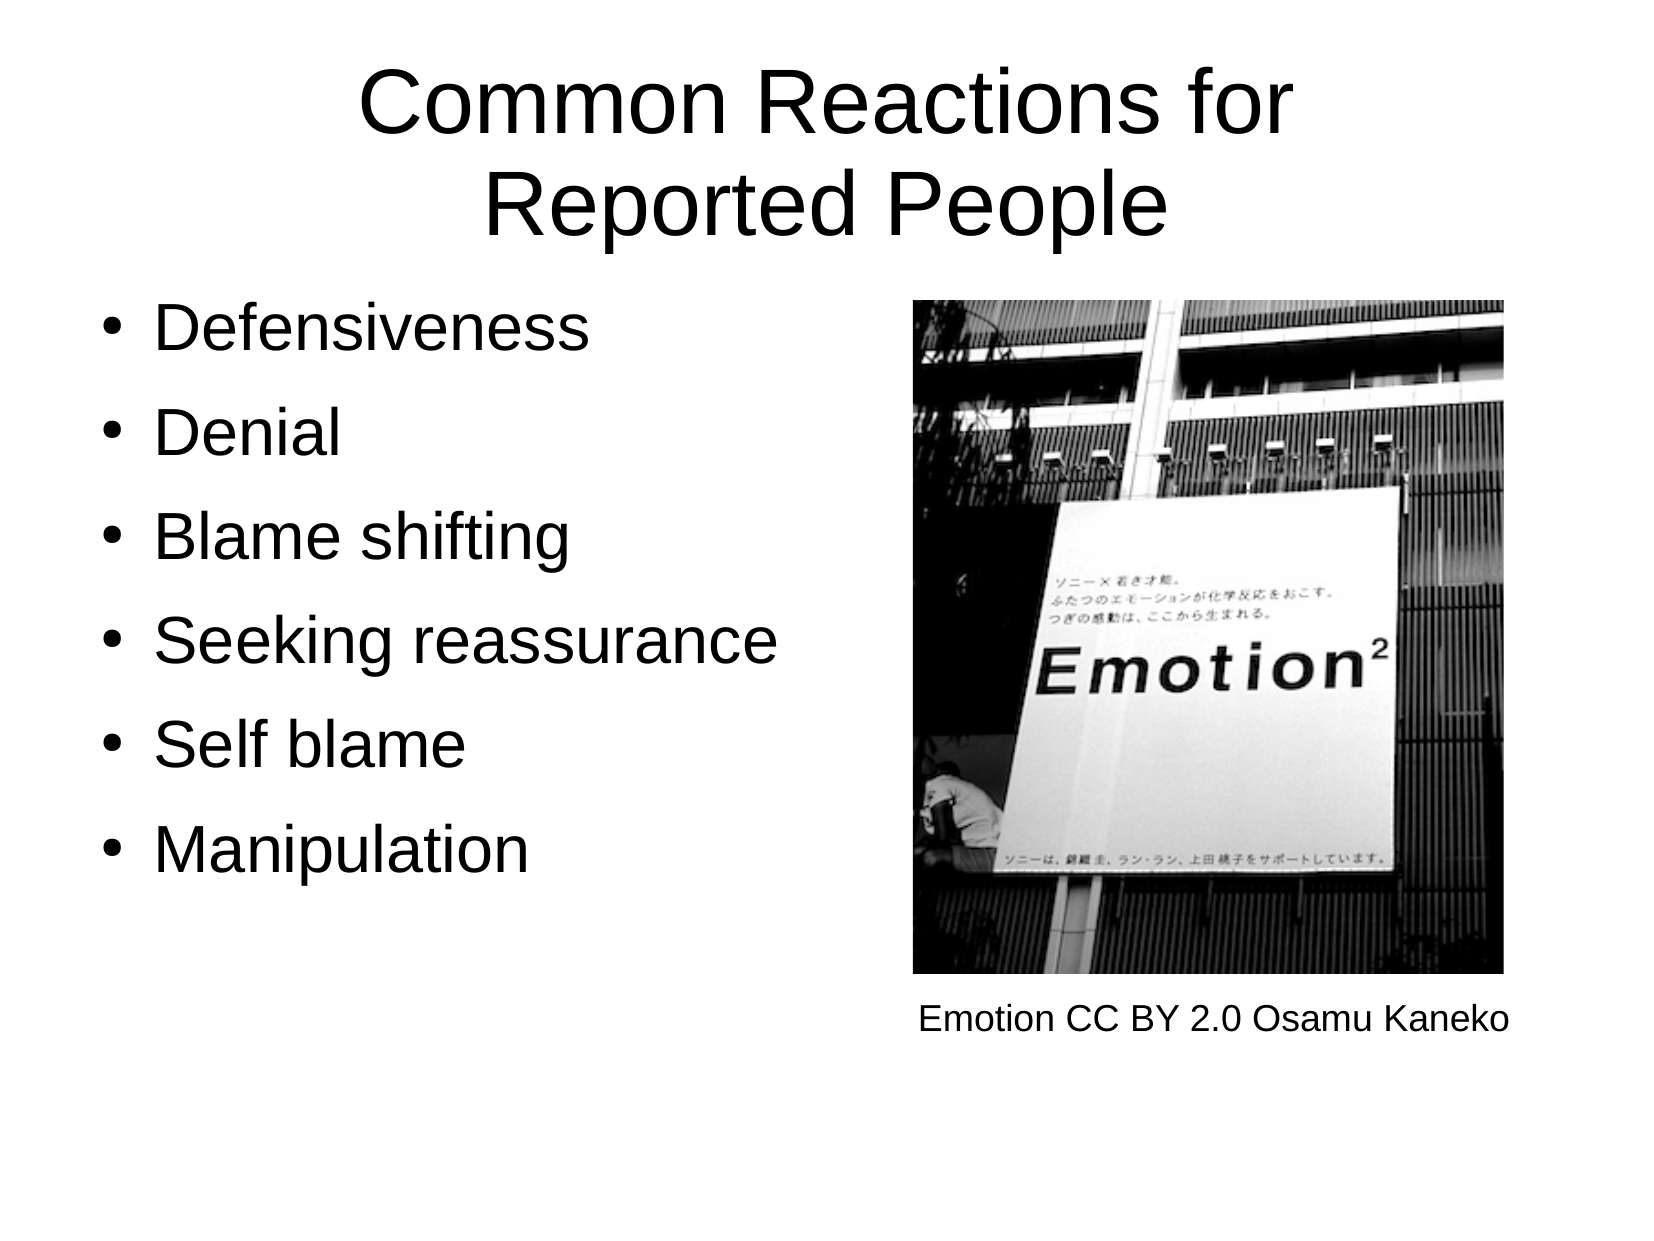

# Common Reactions for Reported People
Defensiveness
Denial
Blame shifting
Seeking reassurance
Self blame
Manipulation
Emotion CC BY 2.0 Osamu Kaneko